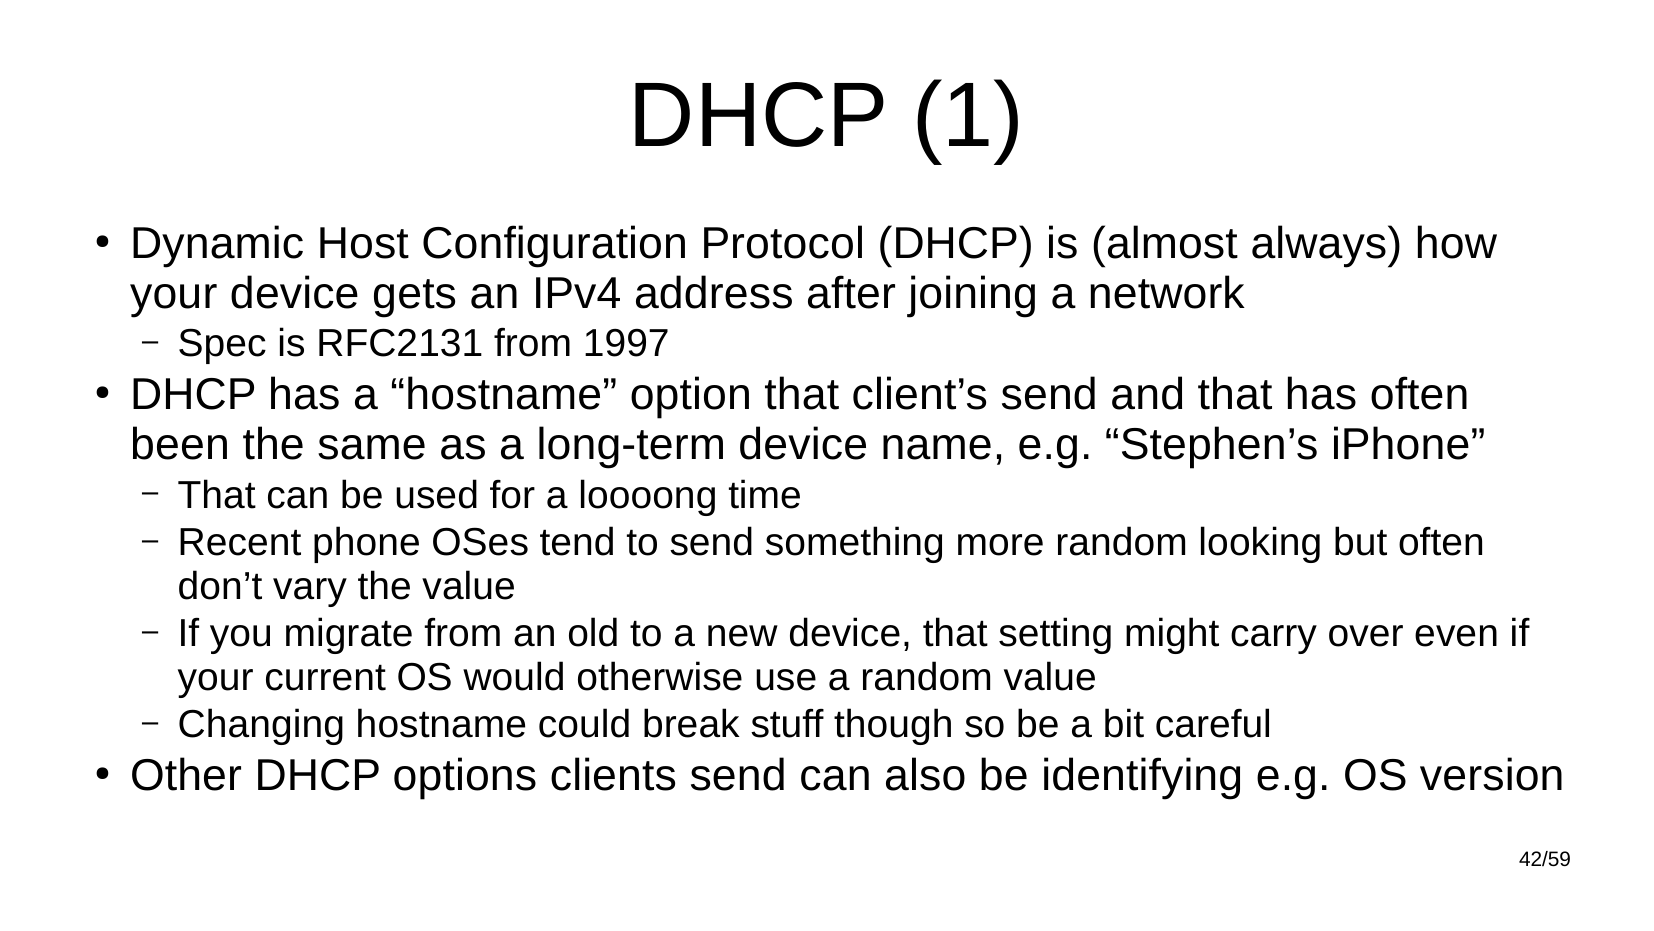

# DHCP (1)
Dynamic Host Configuration Protocol (DHCP) is (almost always) how your device gets an IPv4 address after joining a network
Spec is RFC2131 from 1997
DHCP has a “hostname” option that client’s send and that has often been the same as a long-term device name, e.g. “Stephen’s iPhone”
That can be used for a loooong time
Recent phone OSes tend to send something more random looking but often don’t vary the value
If you migrate from an old to a new device, that setting might carry over even if your current OS would otherwise use a random value
Changing hostname could break stuff though so be a bit careful
Other DHCP options clients send can also be identifying e.g. OS version
42